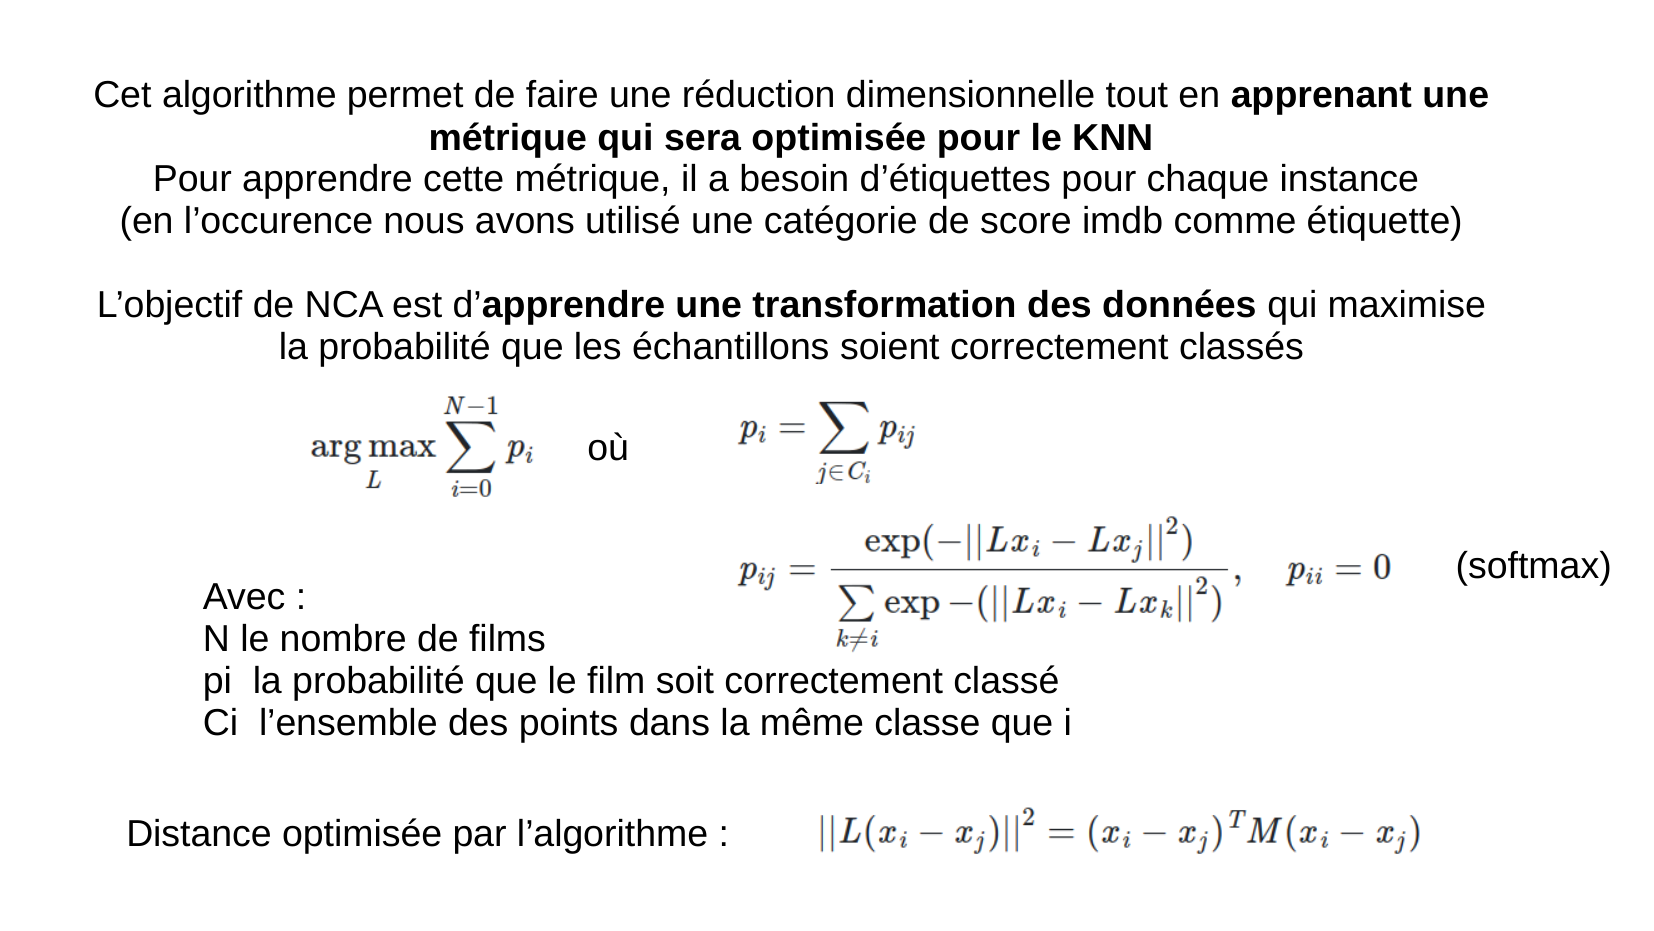

Cet algorithme permet de faire une réduction dimensionnelle tout en apprenant une métrique qui sera optimisée pour le KNN
Pour apprendre cette métrique, il a besoin d’étiquettes pour chaque instance
(en l’occurence nous avons utilisé une catégorie de score imdb comme étiquette)
L’objectif de NCA est d’apprendre une transformation des données qui maximise la probabilité que les échantillons soient correctement classés
où
(softmax)
Avec :
N le nombre de films
pi la probabilité que le film soit correctement classé
Ci l’ensemble des points dans la même classe que i
Distance optimisée par l’algorithme :